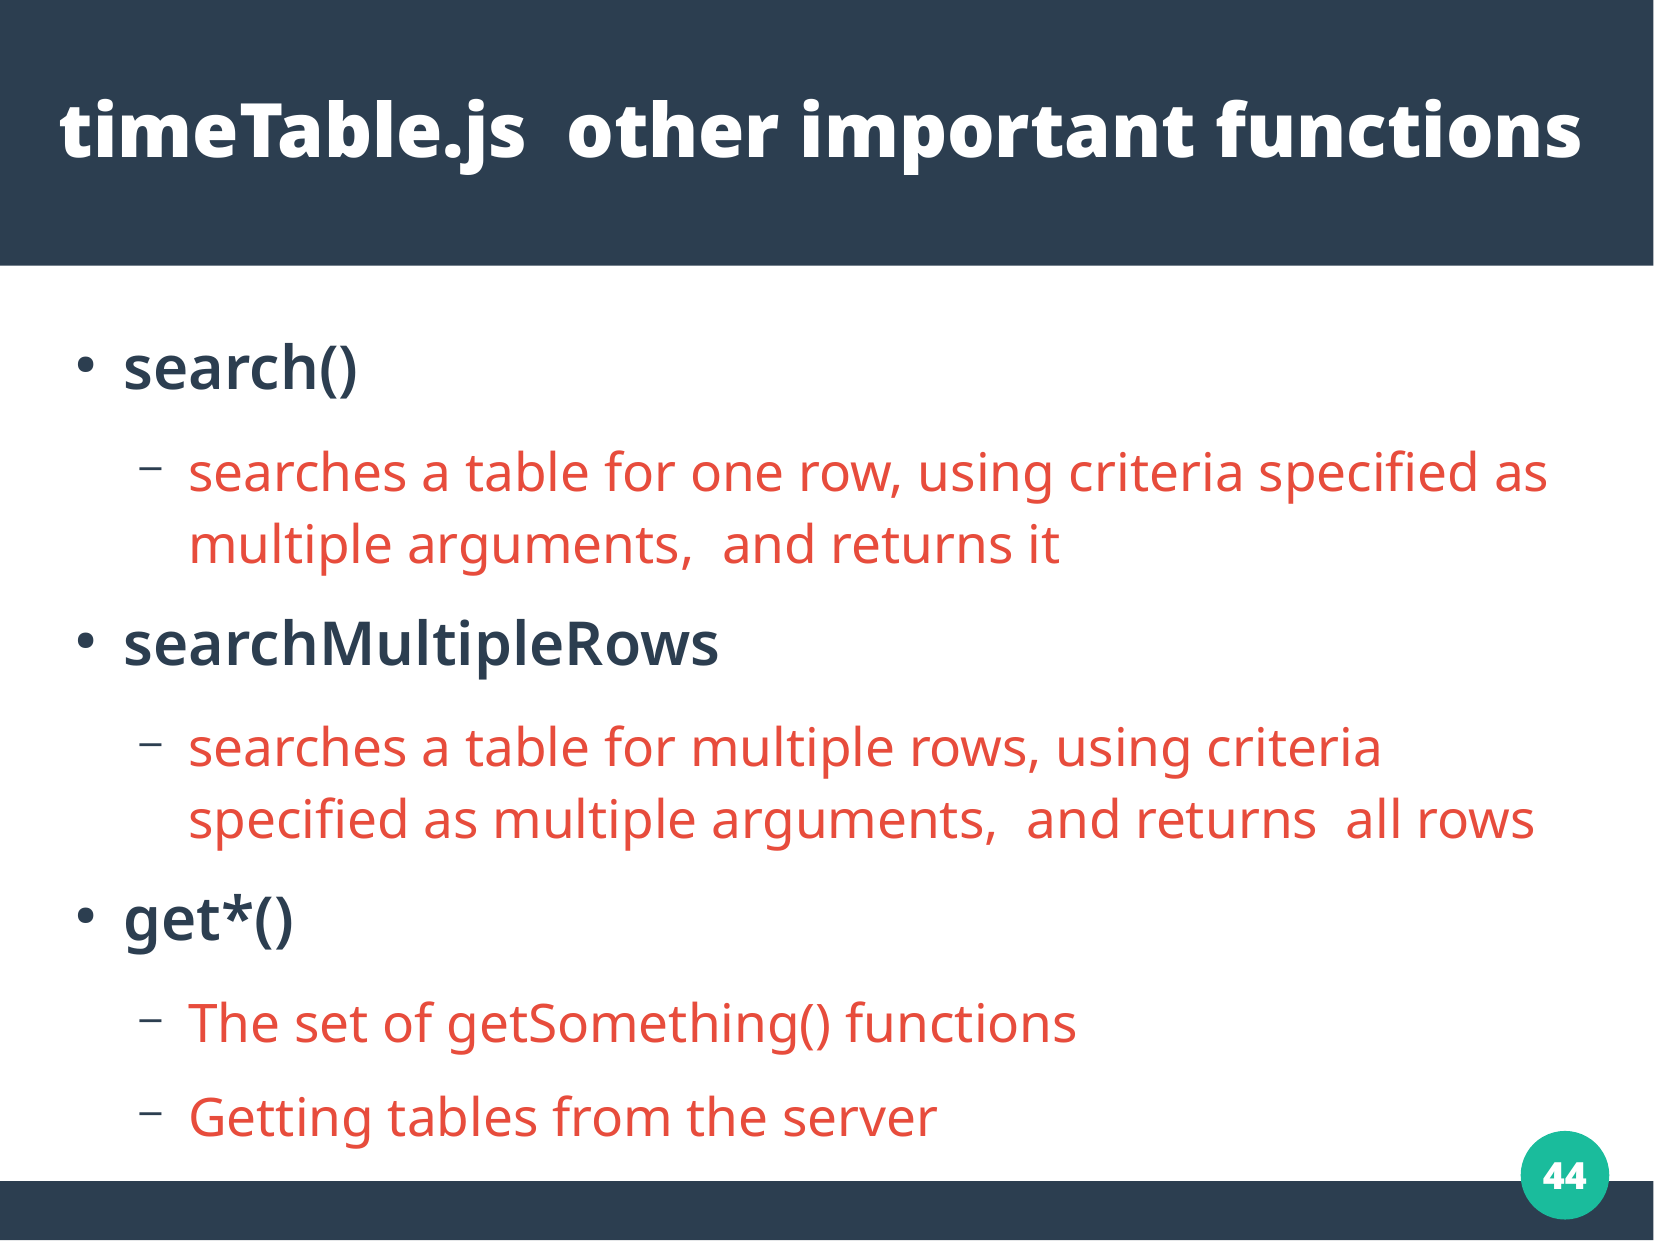

# timeTable.js other important functions
search()
searches a table for one row, using criteria specified as multiple arguments, and returns it
searchMultipleRows
searches a table for multiple rows, using criteria specified as multiple arguments, and returns all rows
get*()
The set of getSomething() functions
Getting tables from the server
44